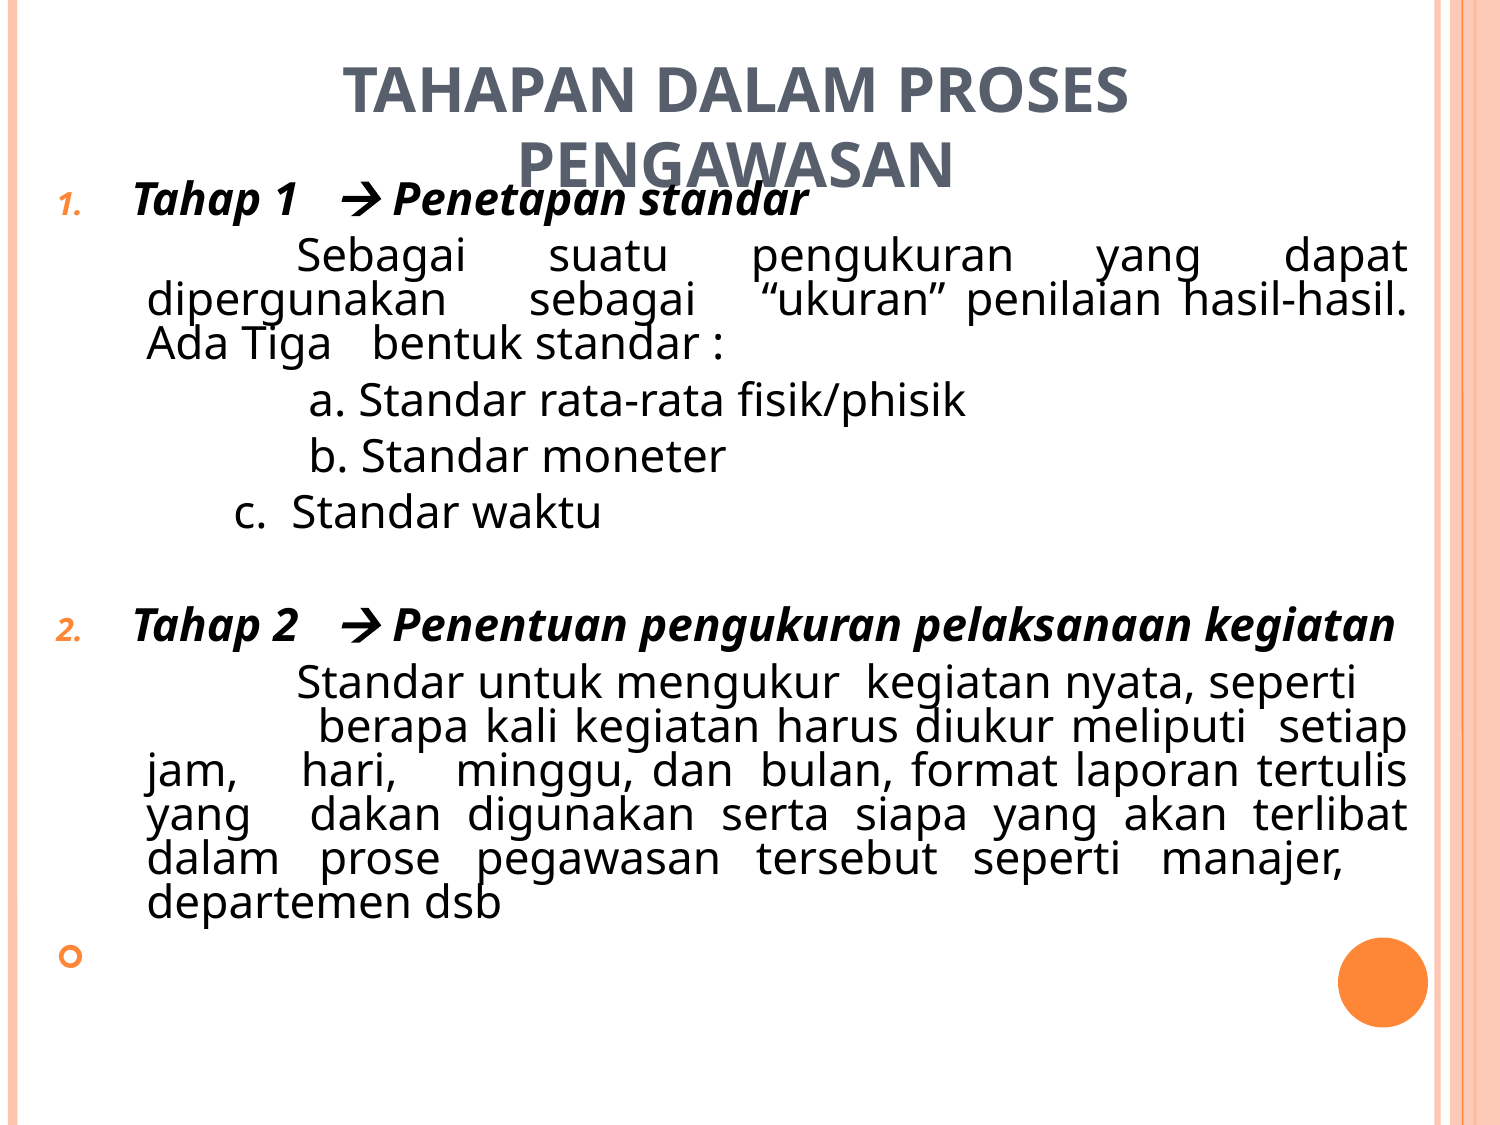

# Tahapan dalam proses pengawasan
Tahap 1  Penetapan standar
		Sebagai suatu pengukuran yang dapat dipergunakan 	sebagai 	“ukuran” penilaian hasil-hasil. Ada Tiga 	bentuk standar :
		 a. Standar rata-rata fisik/phisik
		 b. Standar moneter
 	 c. Standar waktu
Tahap 2  Penentuan pengukuran pelaksanaan kegiatan
		Standar untuk mengukur kegiatan nyata, seperti 	 	berapa kali kegiatan harus diukur meliputi setiap jam, 	hari, 	minggu, dan	bulan, format laporan tertulis yang 	dakan digunakan serta siapa yang akan terlibat dalam 	prose pegawasan tersebut seperti 	manajer, 	departemen dsb